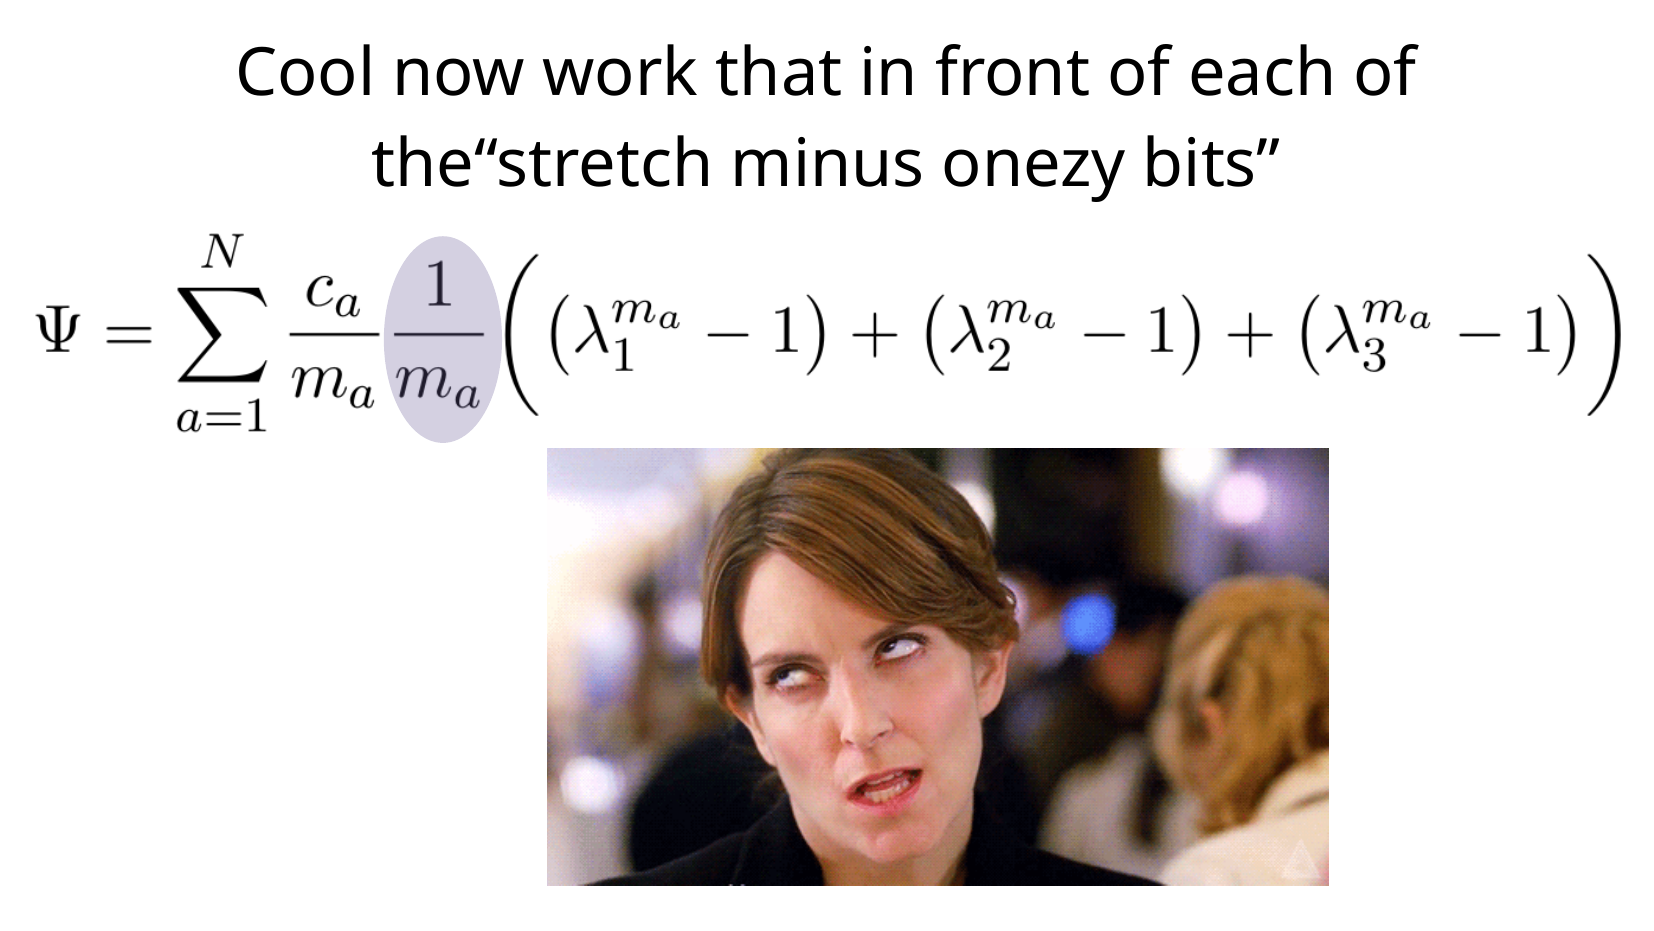

# Cool now work that in front of each of the“stretch minus onezy bits”